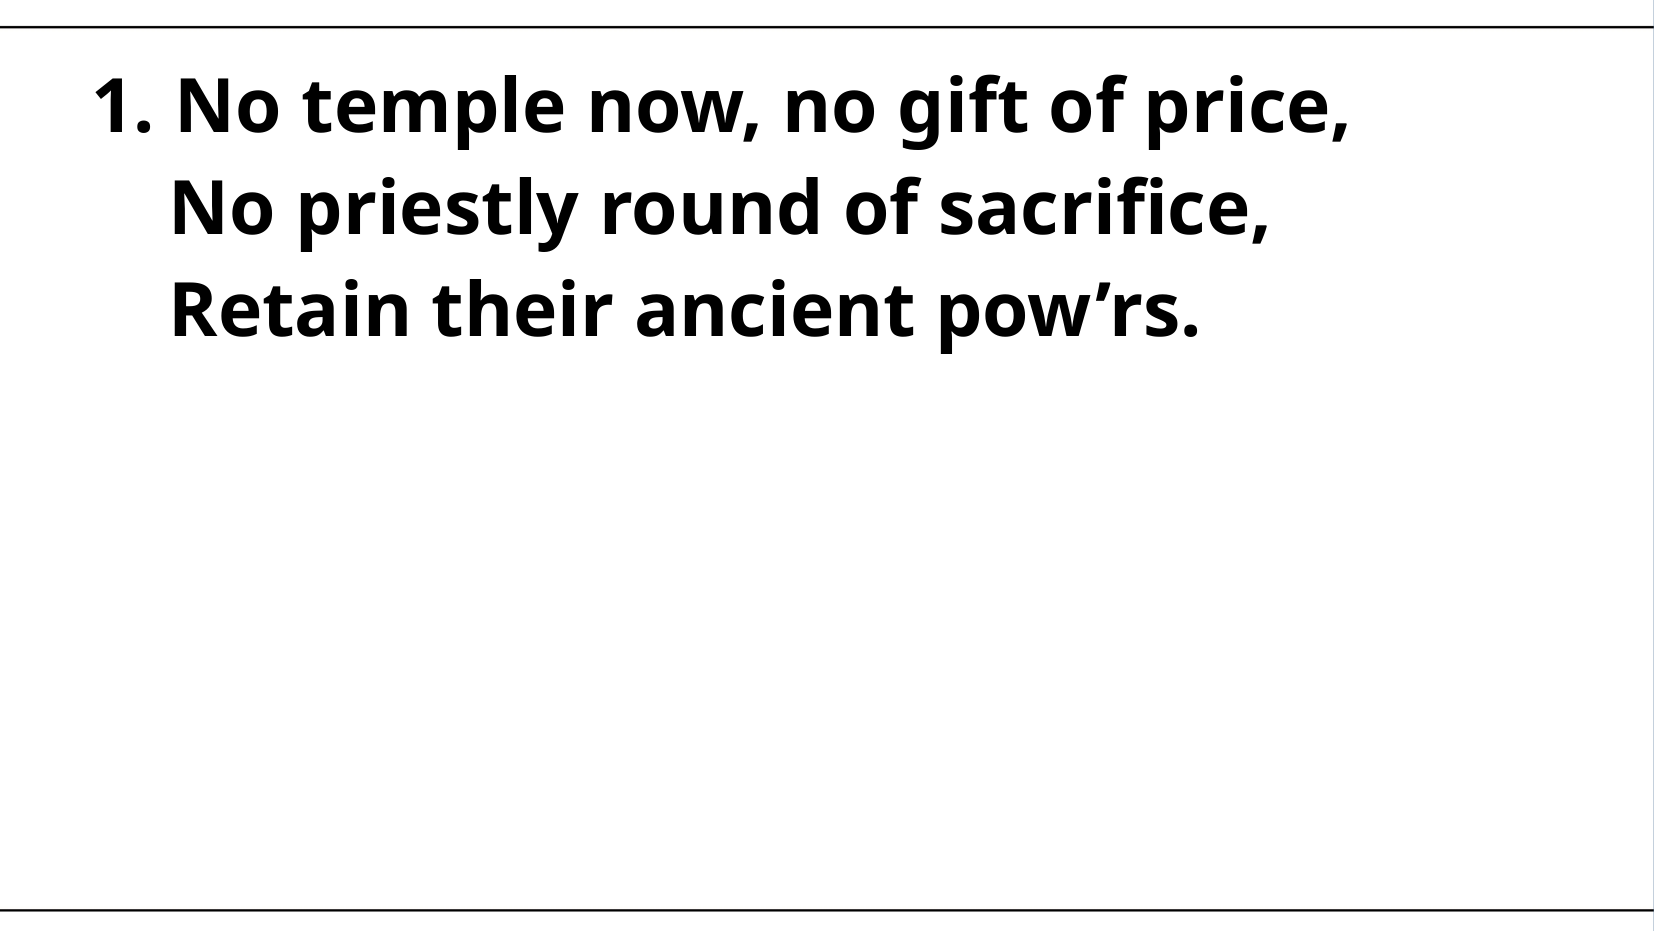

1. No temple now, no gift of price,
 No priestly round of sacrifice,
 Retain their ancient pow’rs.